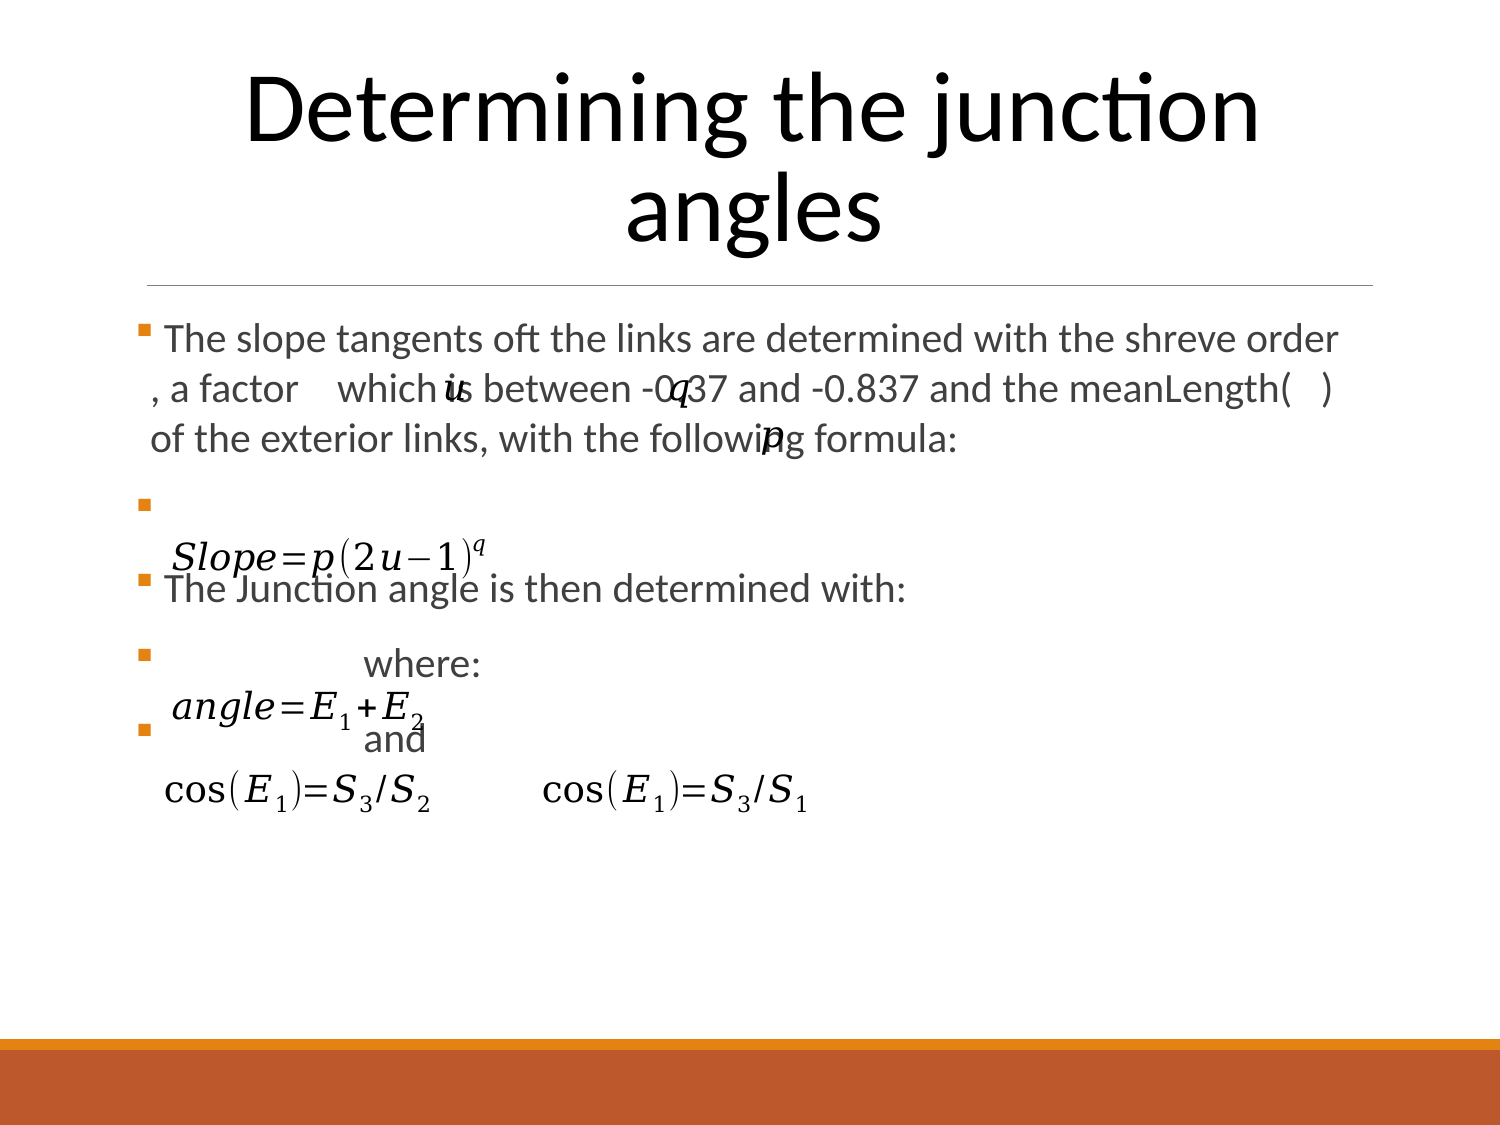

# Determining the junction angles
 The slope tangents oft the links are determined with the shreve order , a factor which is between -0.37 and -0.837 and the meanLength( ) of the exterior links, with the following formula:
 The Junction angle is then determined with:
 where:
 and